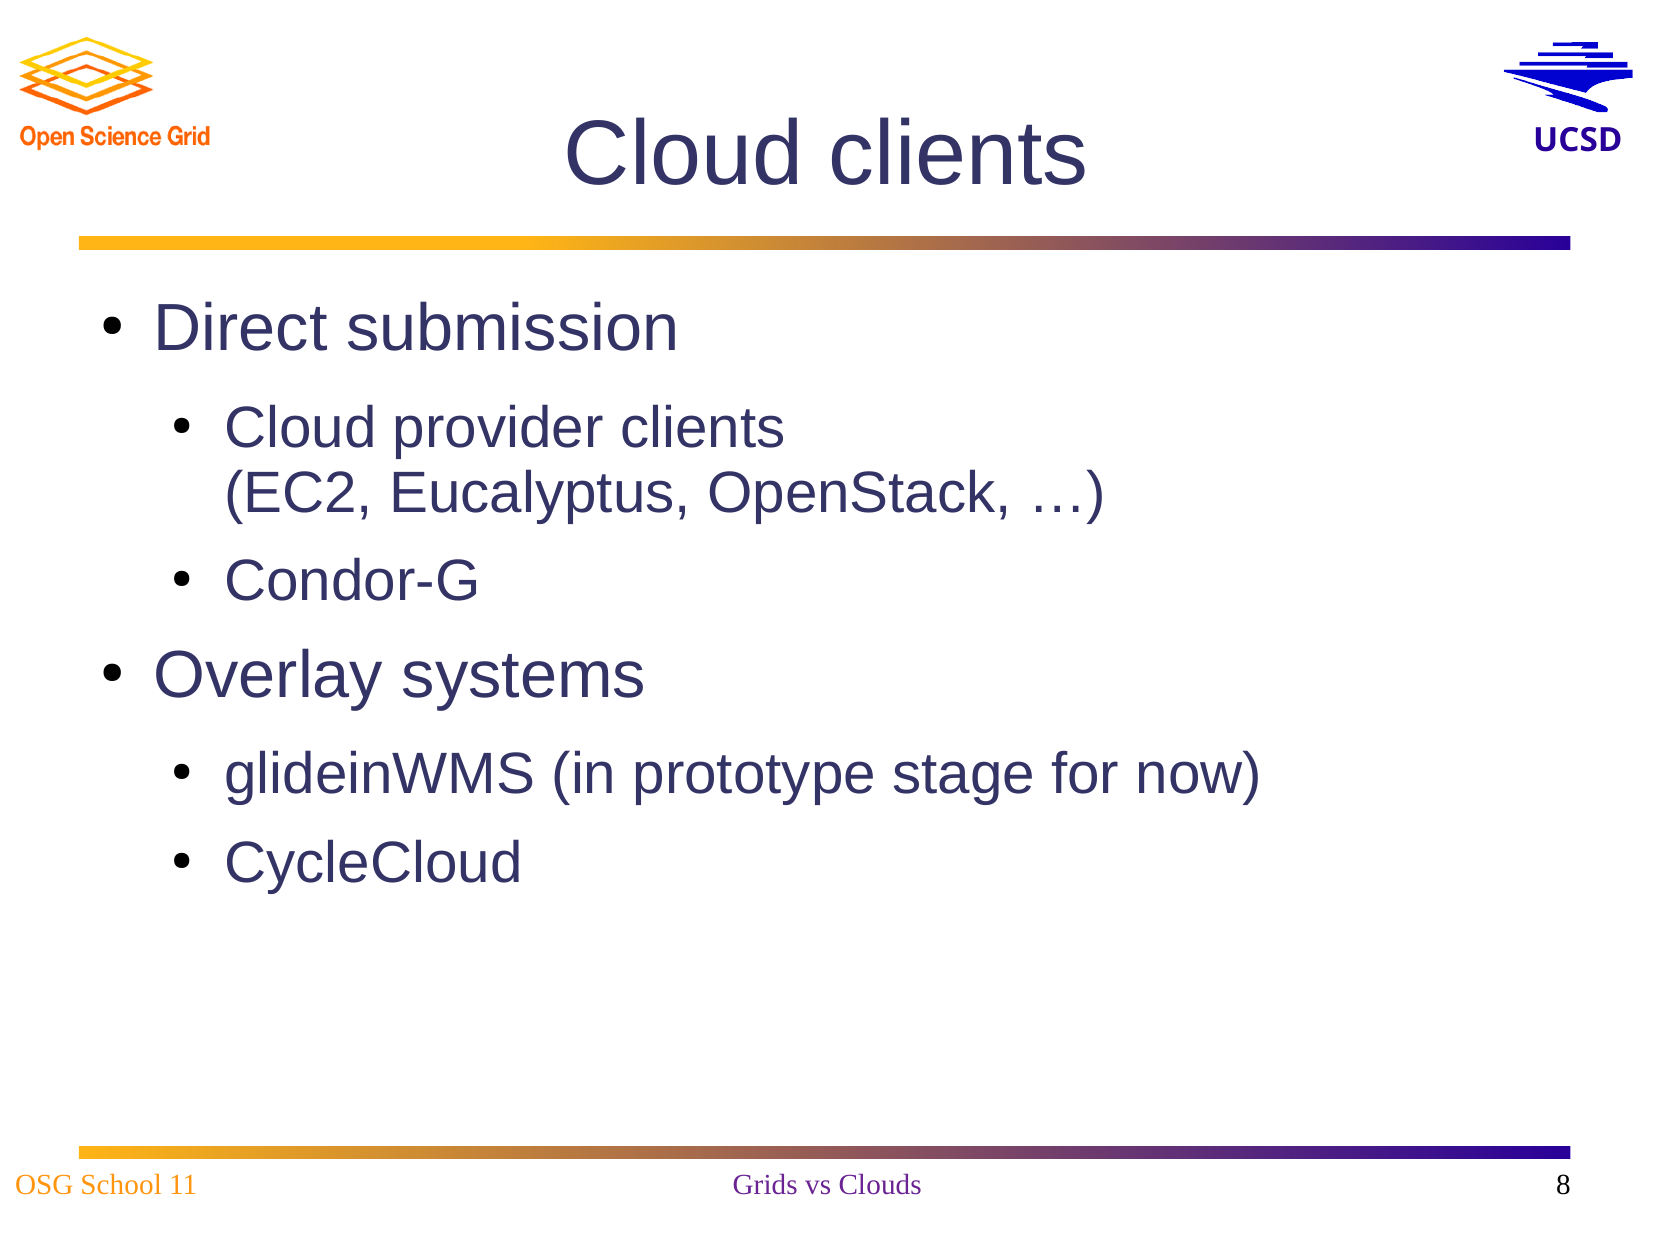

# Cloud clients
Direct submission
Cloud provider clients
(EC2, Eucalyptus, OpenStack, …)
Condor-G
Overlay systems
glideinWMS (in prototype stage for now)
CycleCloud
OSG School 11
Grids vs Clouds
8